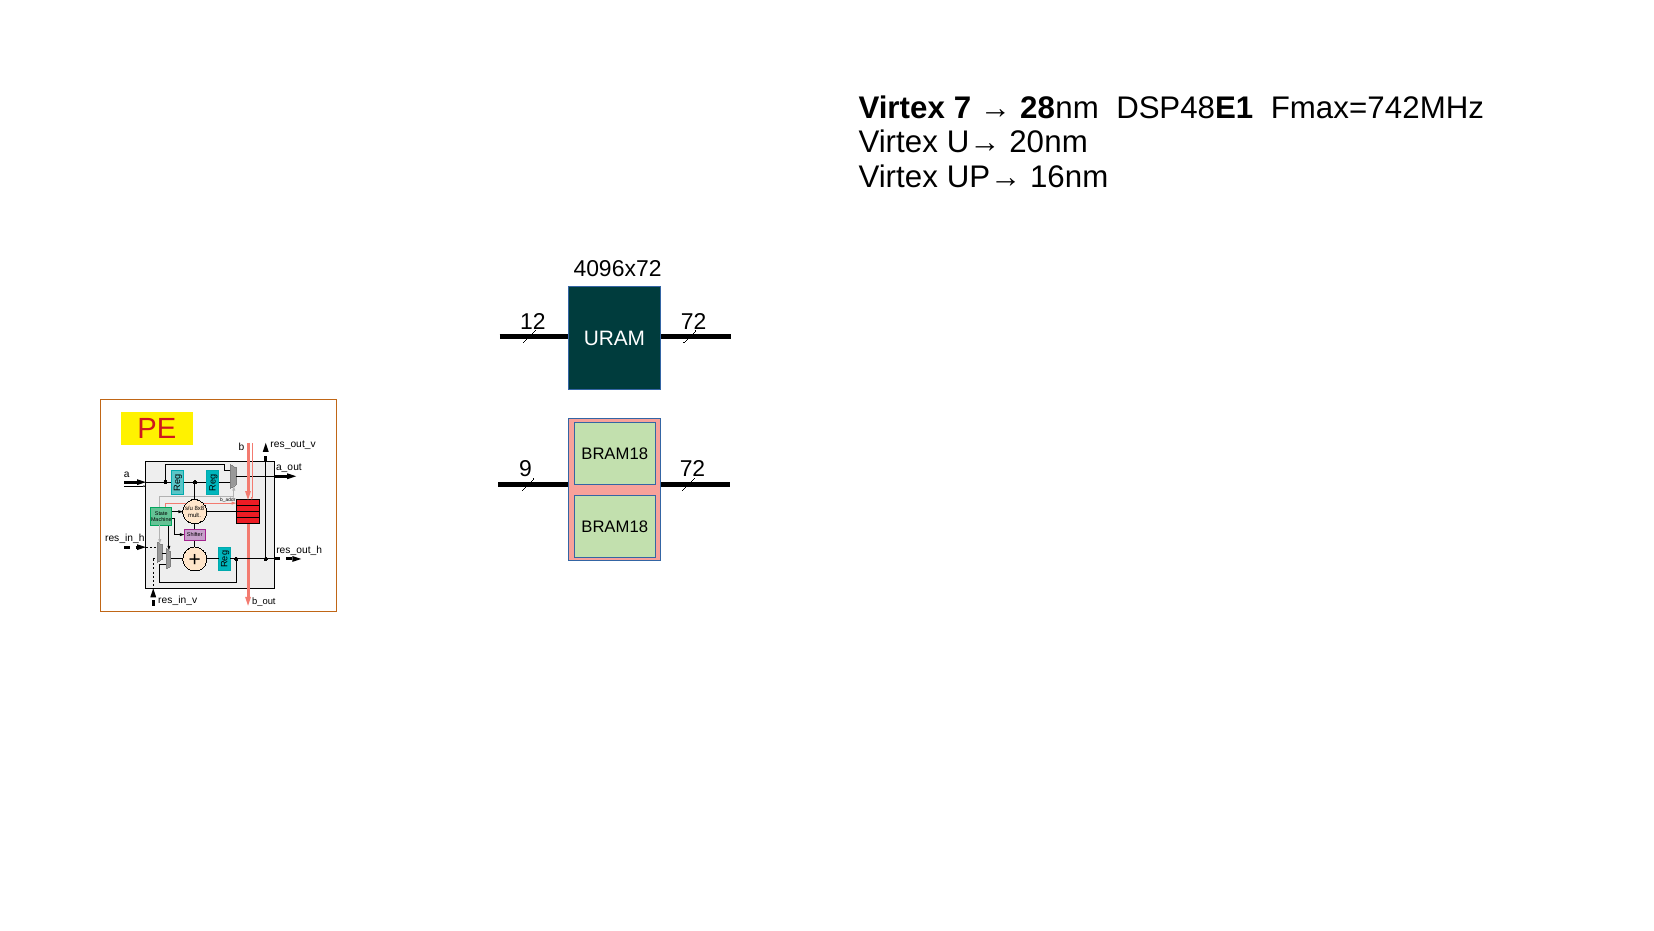

Virtex 7 → 28nm DSP48E1 Fmax=742MHz
Virtex U→ 20nm
Virtex UP→ 16nm
4096x72
URAM
12
72
 PE
BRAM18
res_out_v
b
9
72
a_out
a
Reg
Reg
b_addr
BRAM18
s/u 8x8
mult.
State
Machine
res_in_h
Shifter
res_out_h
+
Reg
res_in_v
b_out